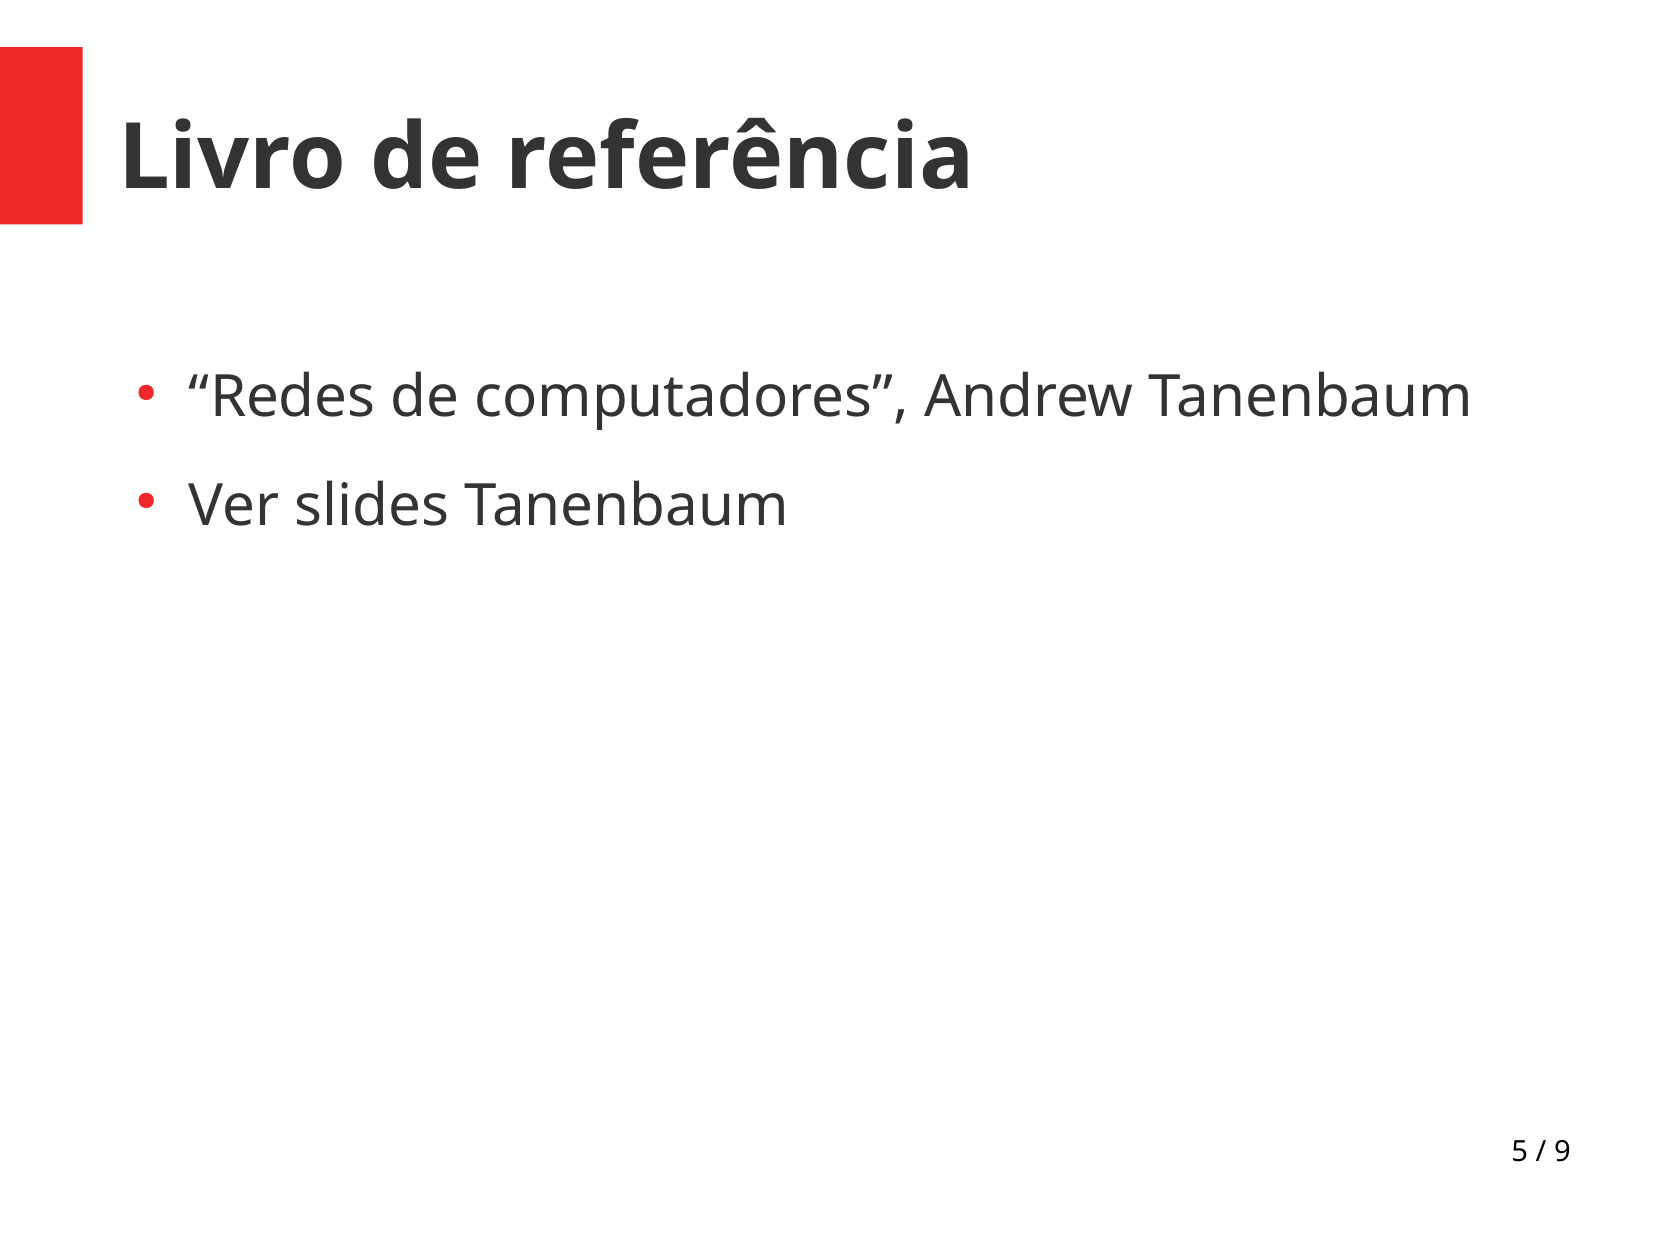

# Livro de referência
“Redes de computadores”, Andrew Tanenbaum
Ver slides Tanenbaum
5